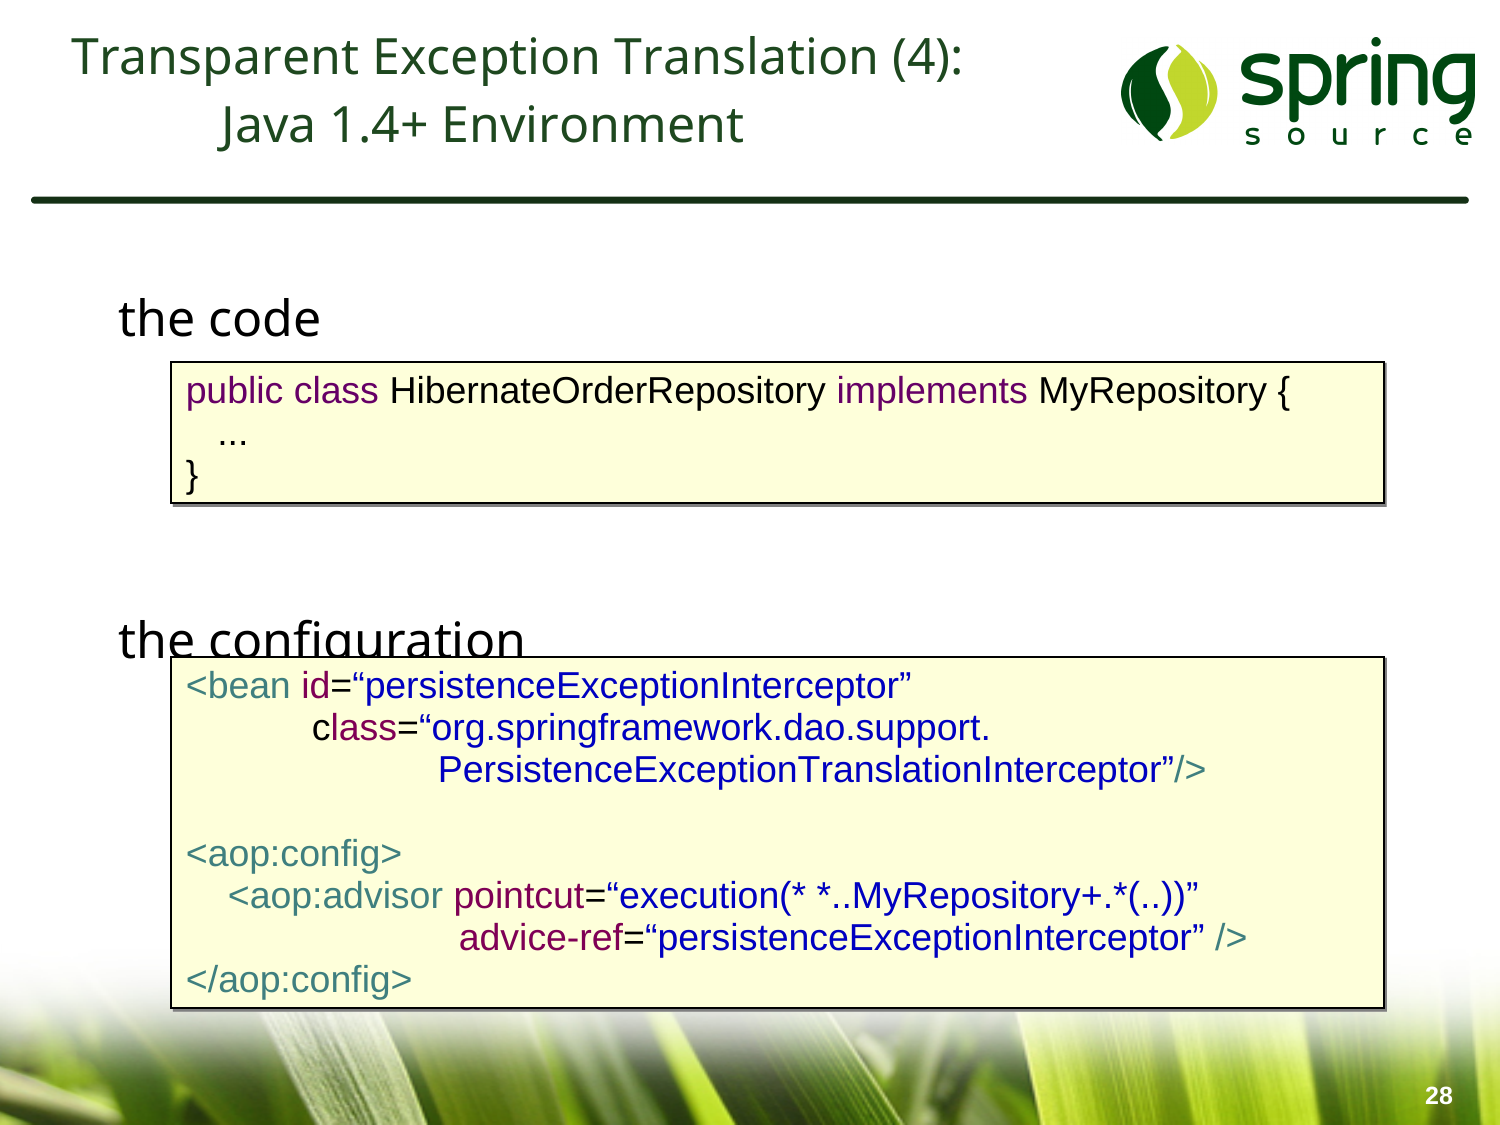

# Transparent Exception Translation (4): Java 1.4+ Environment
the code
the configuration
public class HibernateOrderRepository implements MyRepository {
 ...
}
<bean id=“persistenceExceptionInterceptor”
 class=“org.springframework.dao.support.
 PersistenceExceptionTranslationInterceptor”/>
<aop:config>
 <aop:advisor pointcut=“execution(* *..MyRepository+.*(..))”
 advice-ref=“persistenceExceptionInterceptor” />
</aop:config>